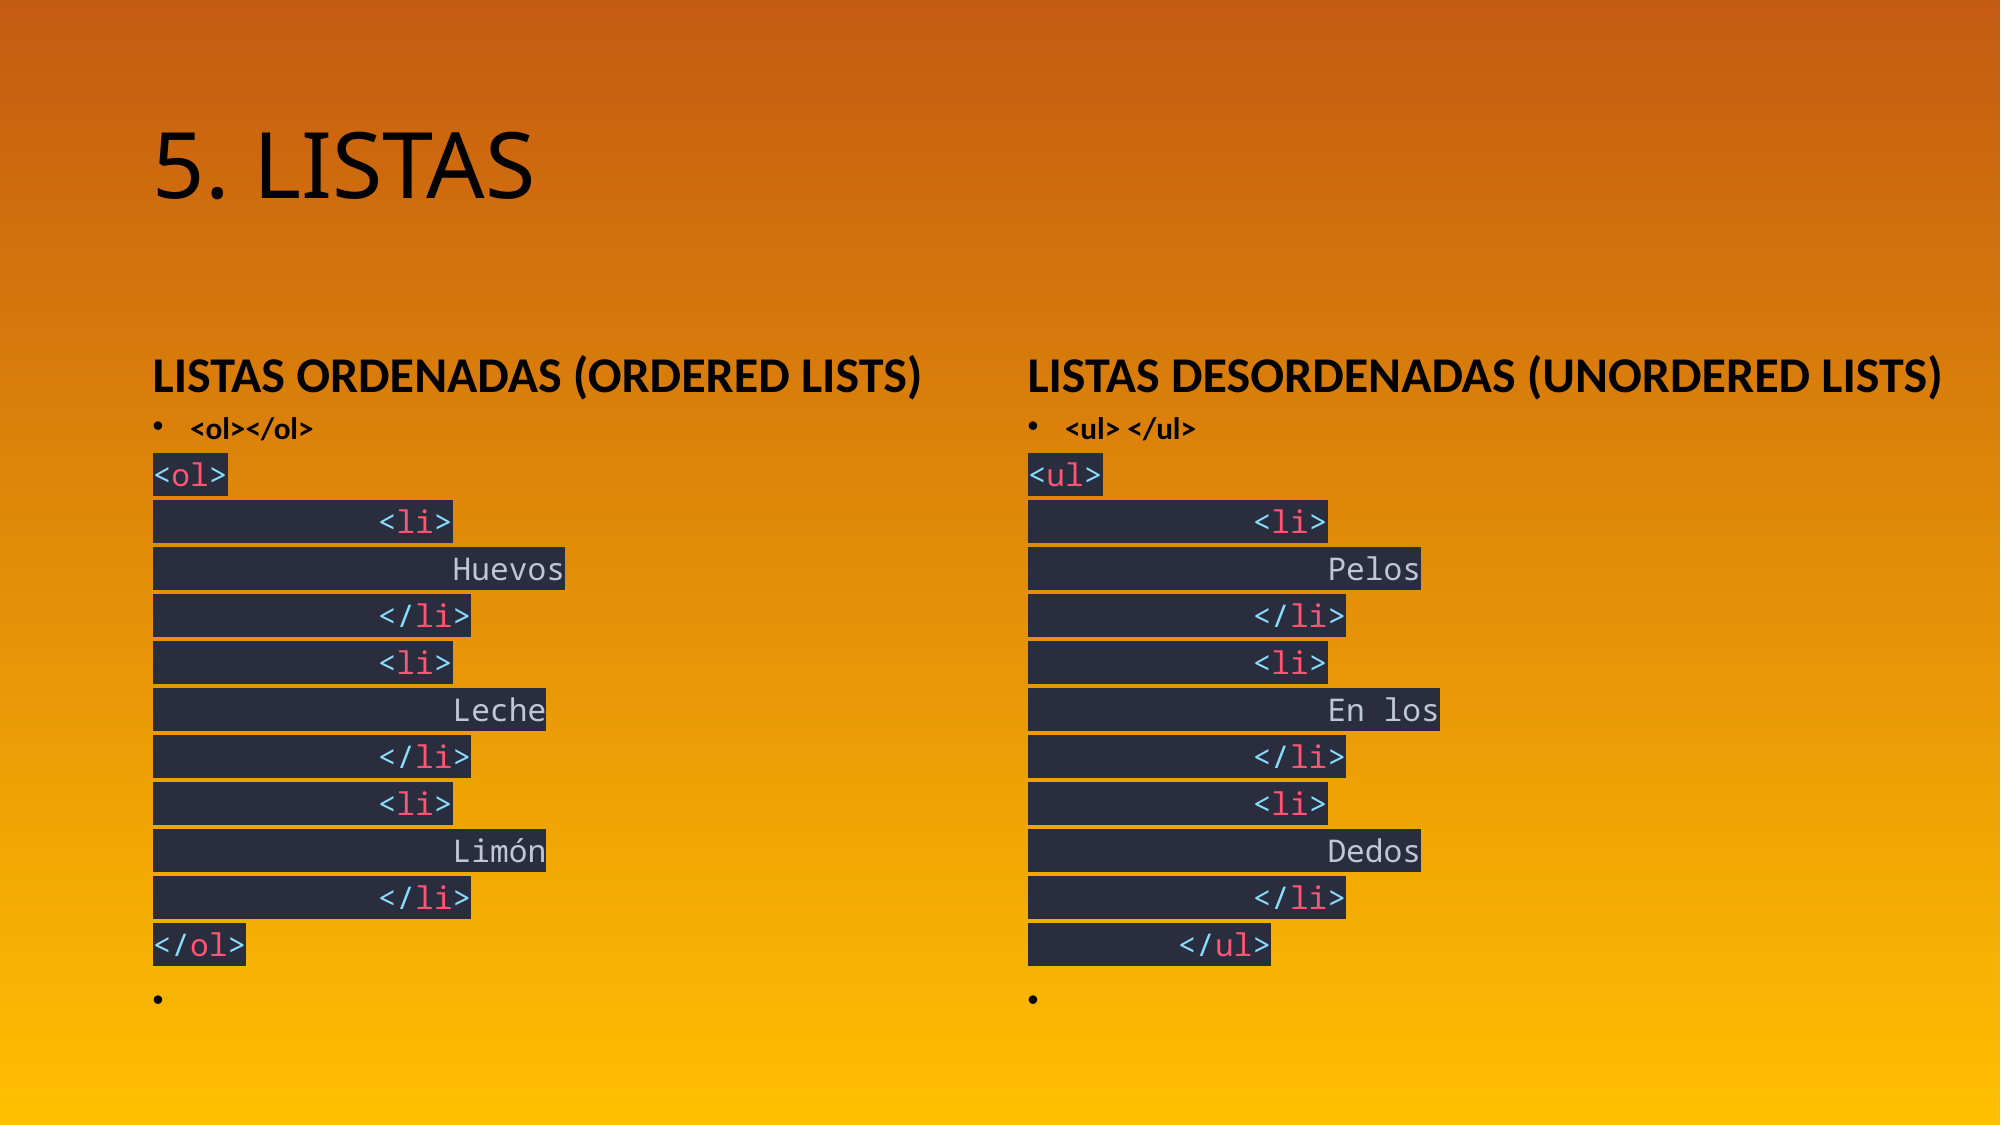

# 5. LISTAS
LISTAS ORDENADAS (ORDERED LISTS)
LISTAS DESORDENADAS (UNORDERED LISTS)
<ol></ol>
<ol>
            <li>
                Huevos
            </li>
            <li>
                Leche
            </li>
            <li>
                Limón
            </li>
</ol>
<ul> </ul>
<ul>
            <li>
                Pelos
            </li>
            <li>
                En los
            </li>
            <li>
                Dedos
            </li>
        </ul>